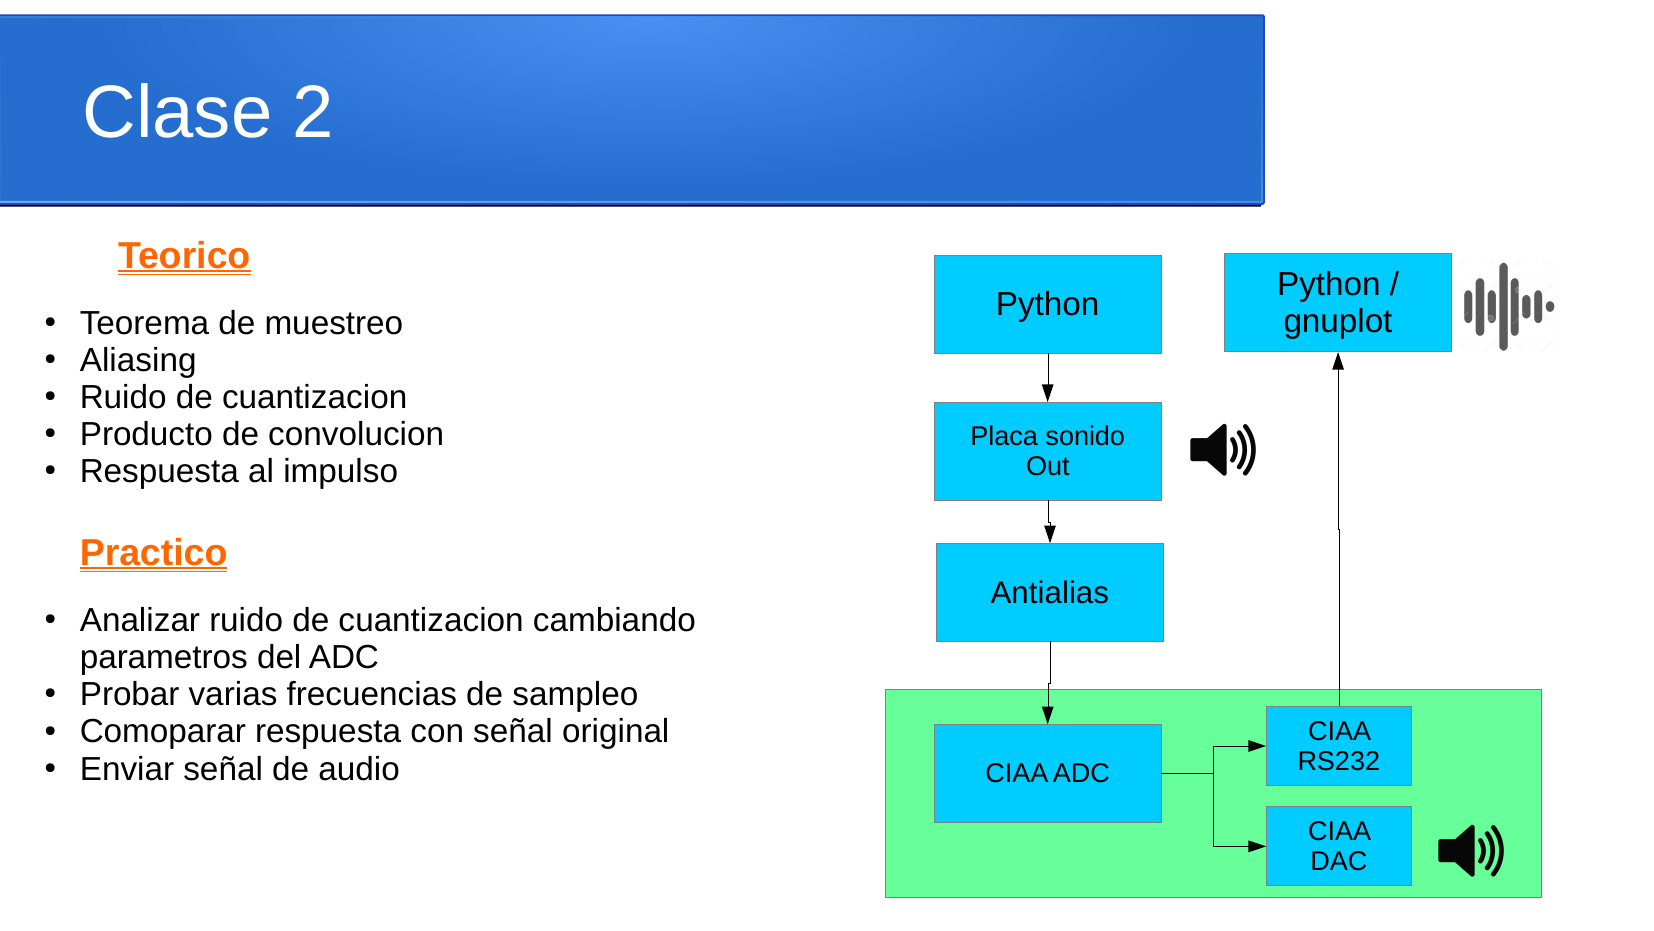

# Clase 2
	Teorico
Teorema de muestreo
Aliasing
Ruido de cuantizacion
Producto de convolucion
Respuesta al impulso
Practico
Analizar ruido de cuantizacion cambiando parametros del ADC
Probar varias frecuencias de sampleo
Comoparar respuesta con señal original
Enviar señal de audio
Python / gnuplot
Python
Placa sonido Out
Antialias
CIAA RS232
CIAA ADC
CIAA DAC